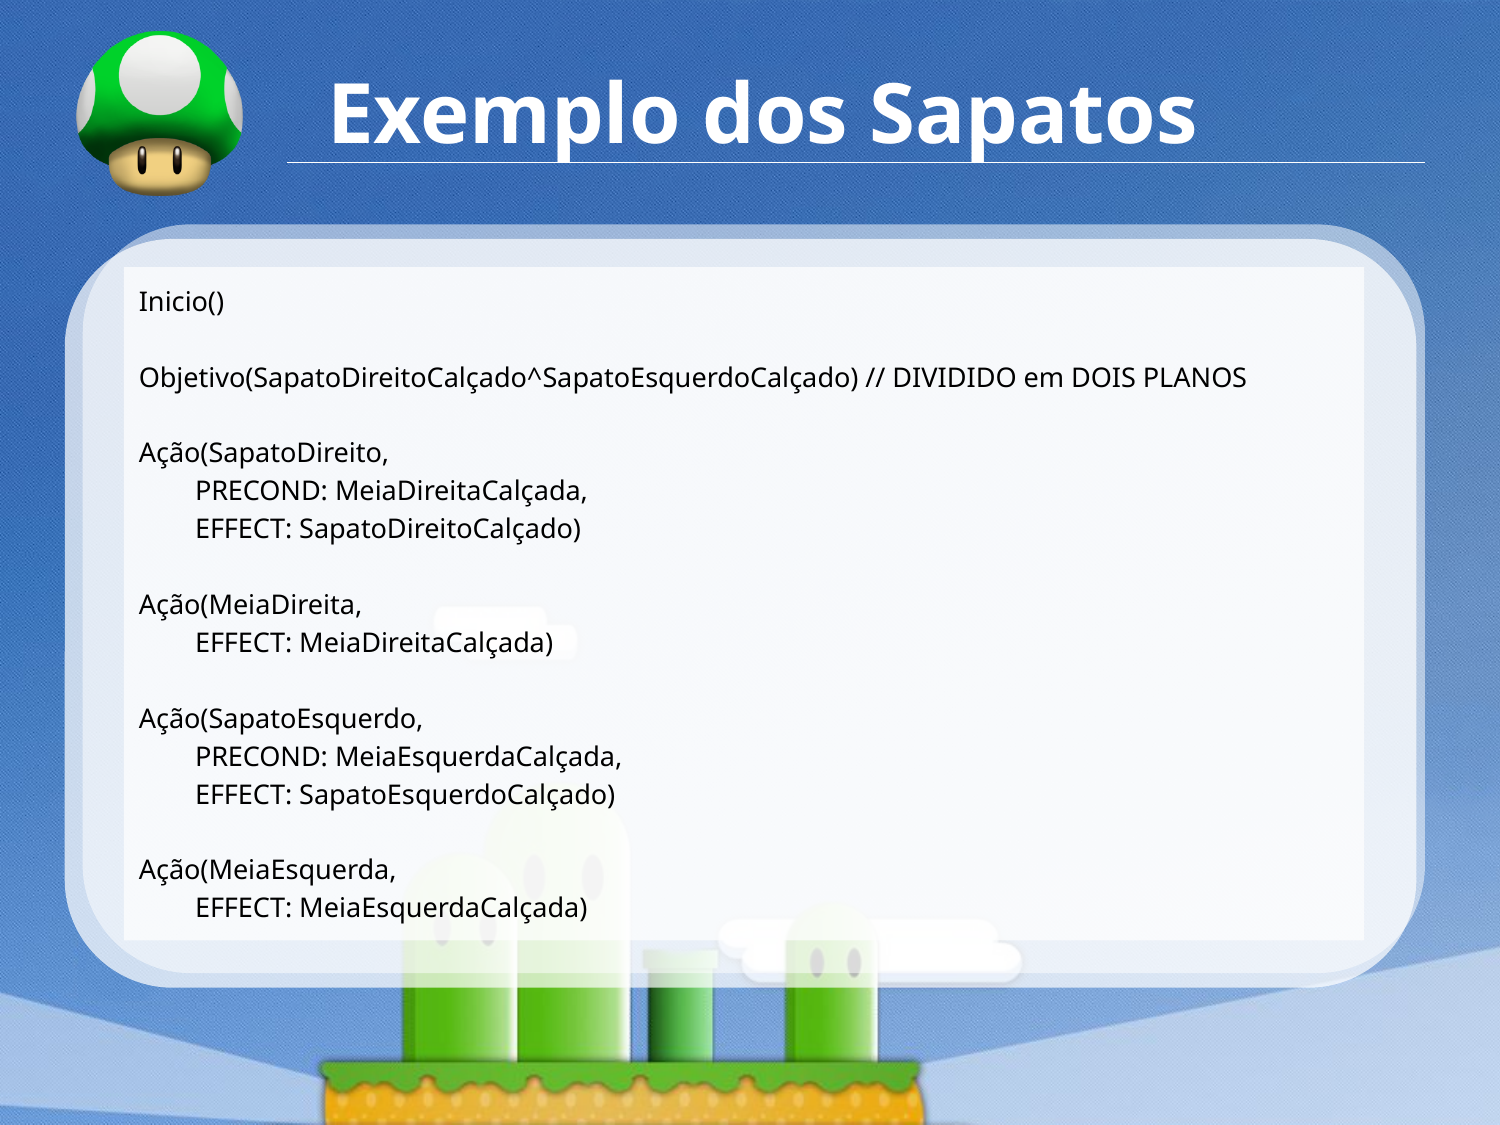

# Exemplo dos Sapatos
Inicio()
Objetivo(SapatoDireitoCalçado^SapatoEsquerdoCalçado) // DIVIDIDO em DOIS PLANOS
Ação(SapatoDireito,
	PRECOND: MeiaDireitaCalçada,
	EFFECT: SapatoDireitoCalçado)
Ação(MeiaDireita,
	EFFECT: MeiaDireitaCalçada)
Ação(SapatoEsquerdo,
	PRECOND: MeiaEsquerdaCalçada,
	EFFECT: SapatoEsquerdoCalçado)
Ação(MeiaEsquerda,
	EFFECT: MeiaEsquerdaCalçada)